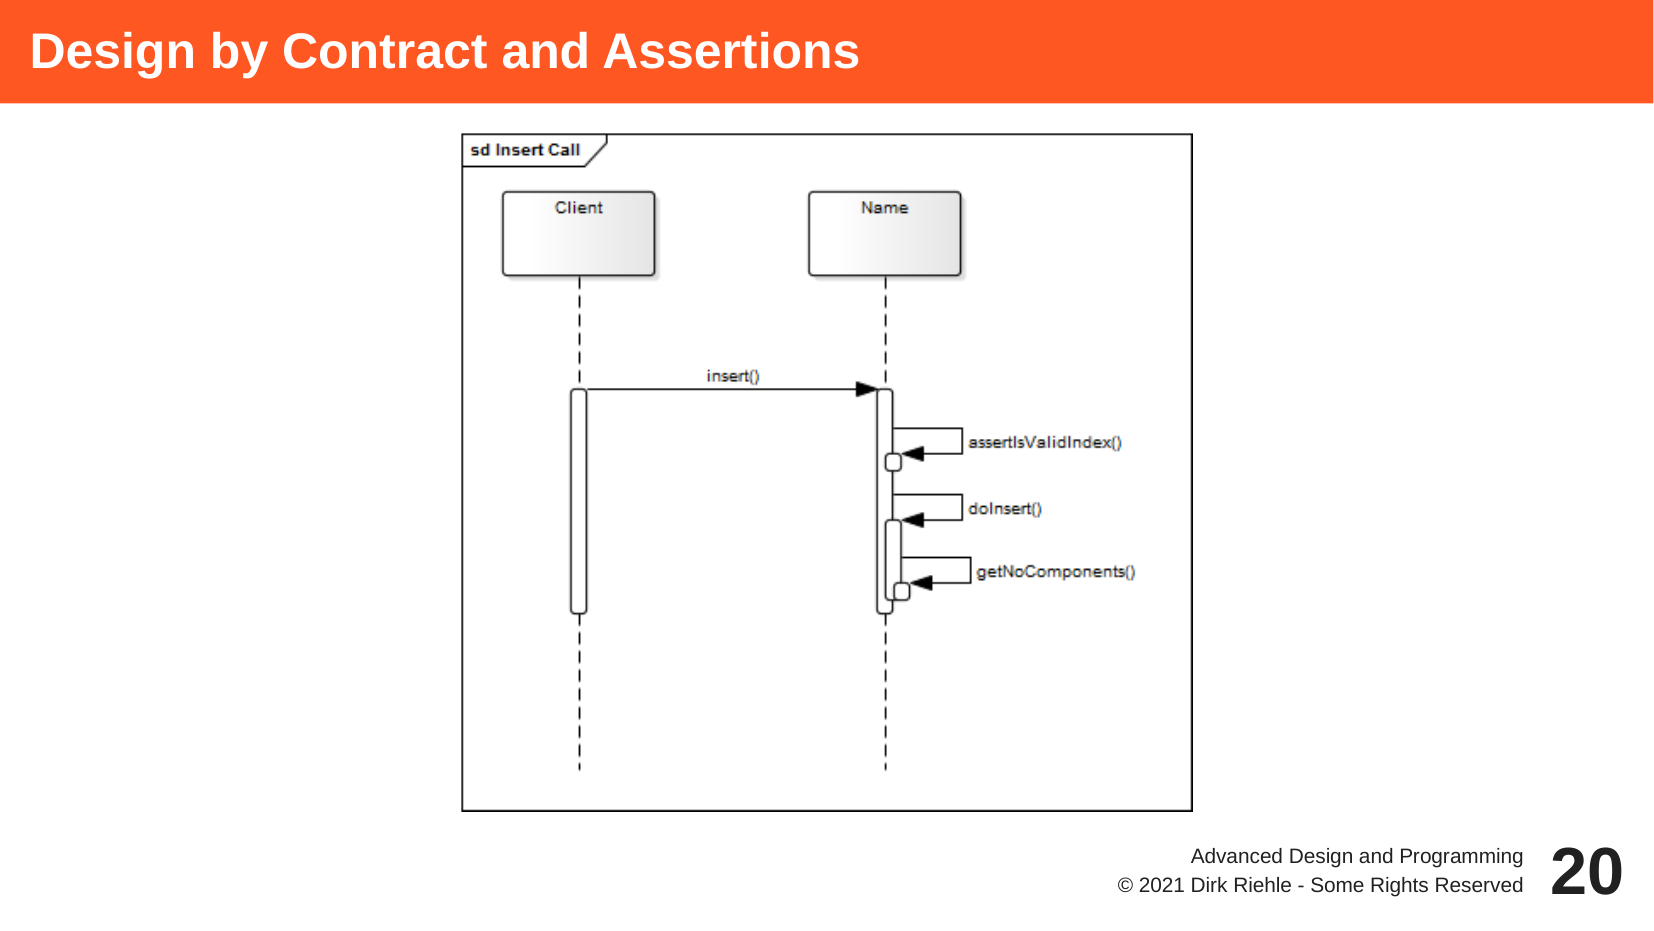

# Design by Contract and Assertions
Advanced Design and Programming
20
© 2021 Dirk Riehle - Some Rights Reserved